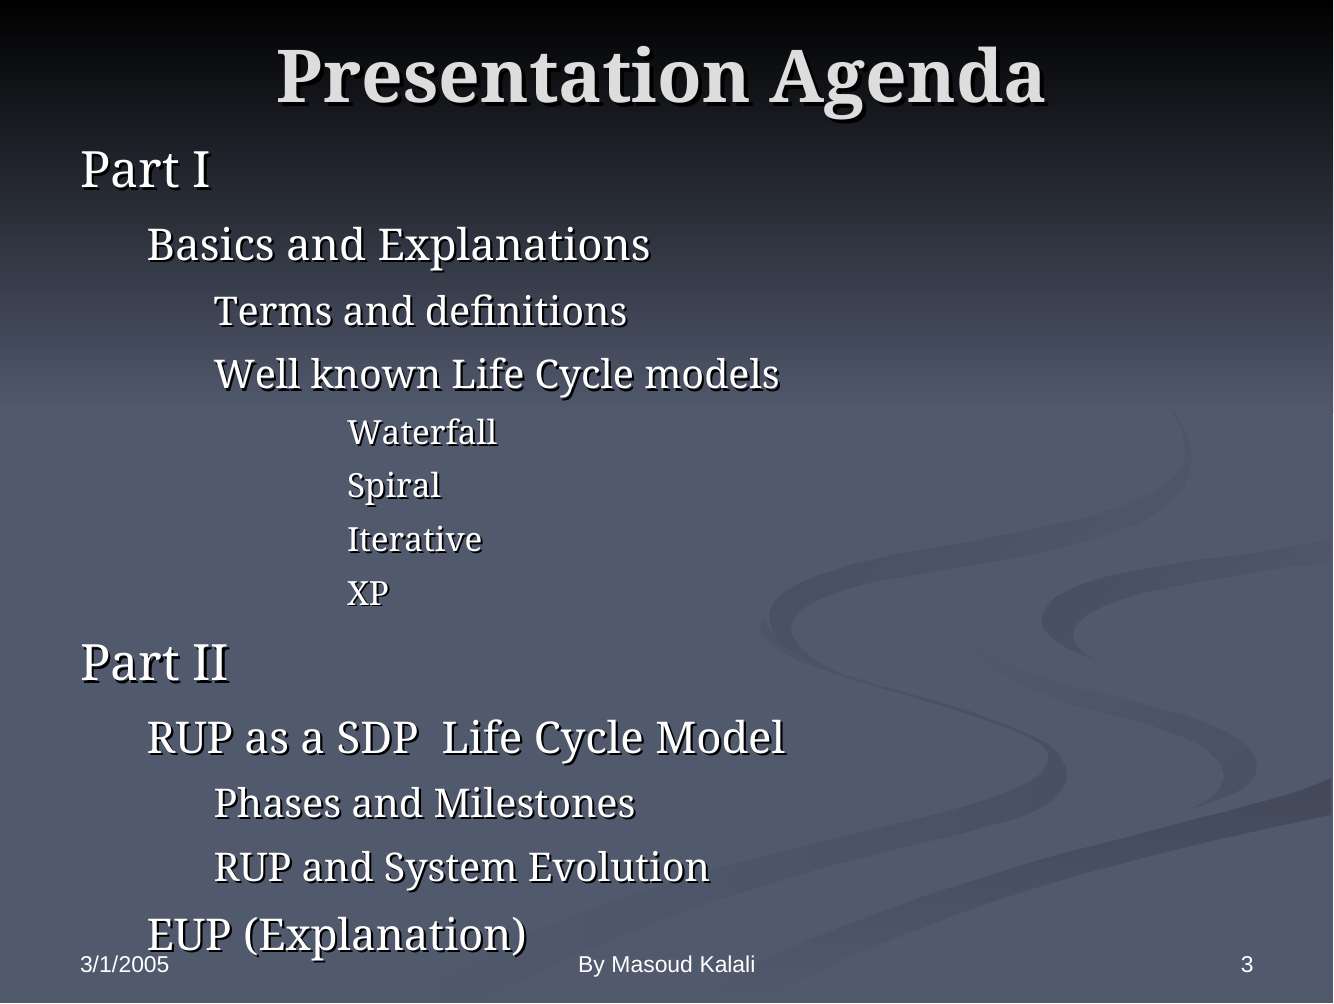

# Presentation Agenda
Part I
Basics and Explanations
Terms and definitions
Well known Life Cycle models
Waterfall
Spiral
Iterative
XP
Part II
RUP as a SDP Life Cycle Model
Phases and Milestones
RUP and System Evolution
EUP (Explanation)
By Masoud Kalali
3
3/1/2005